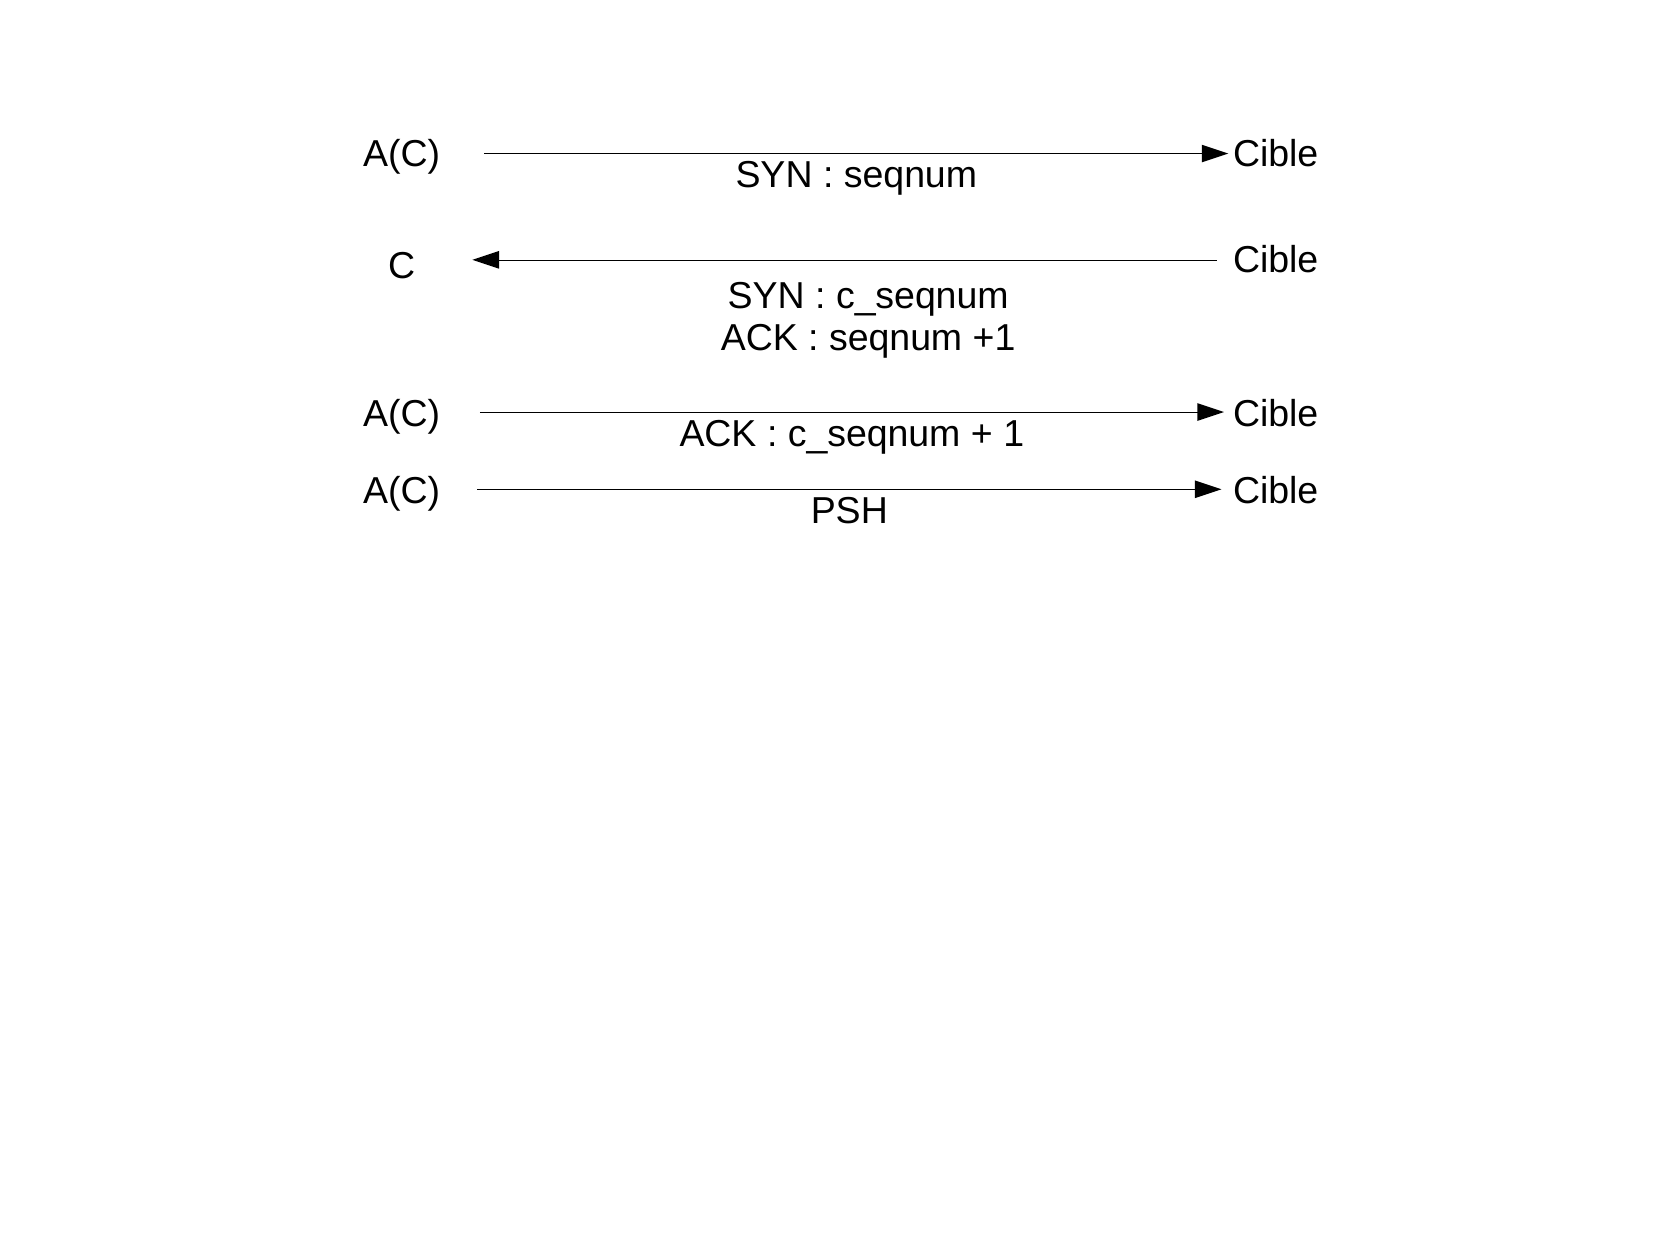

A(C)
Cible
SYN : seqnum
Cible
C
SYN : c_seqnum
ACK : seqnum +1
A(C)
Cible
ACK : c_seqnum + 1
A(C)
Cible
PSH